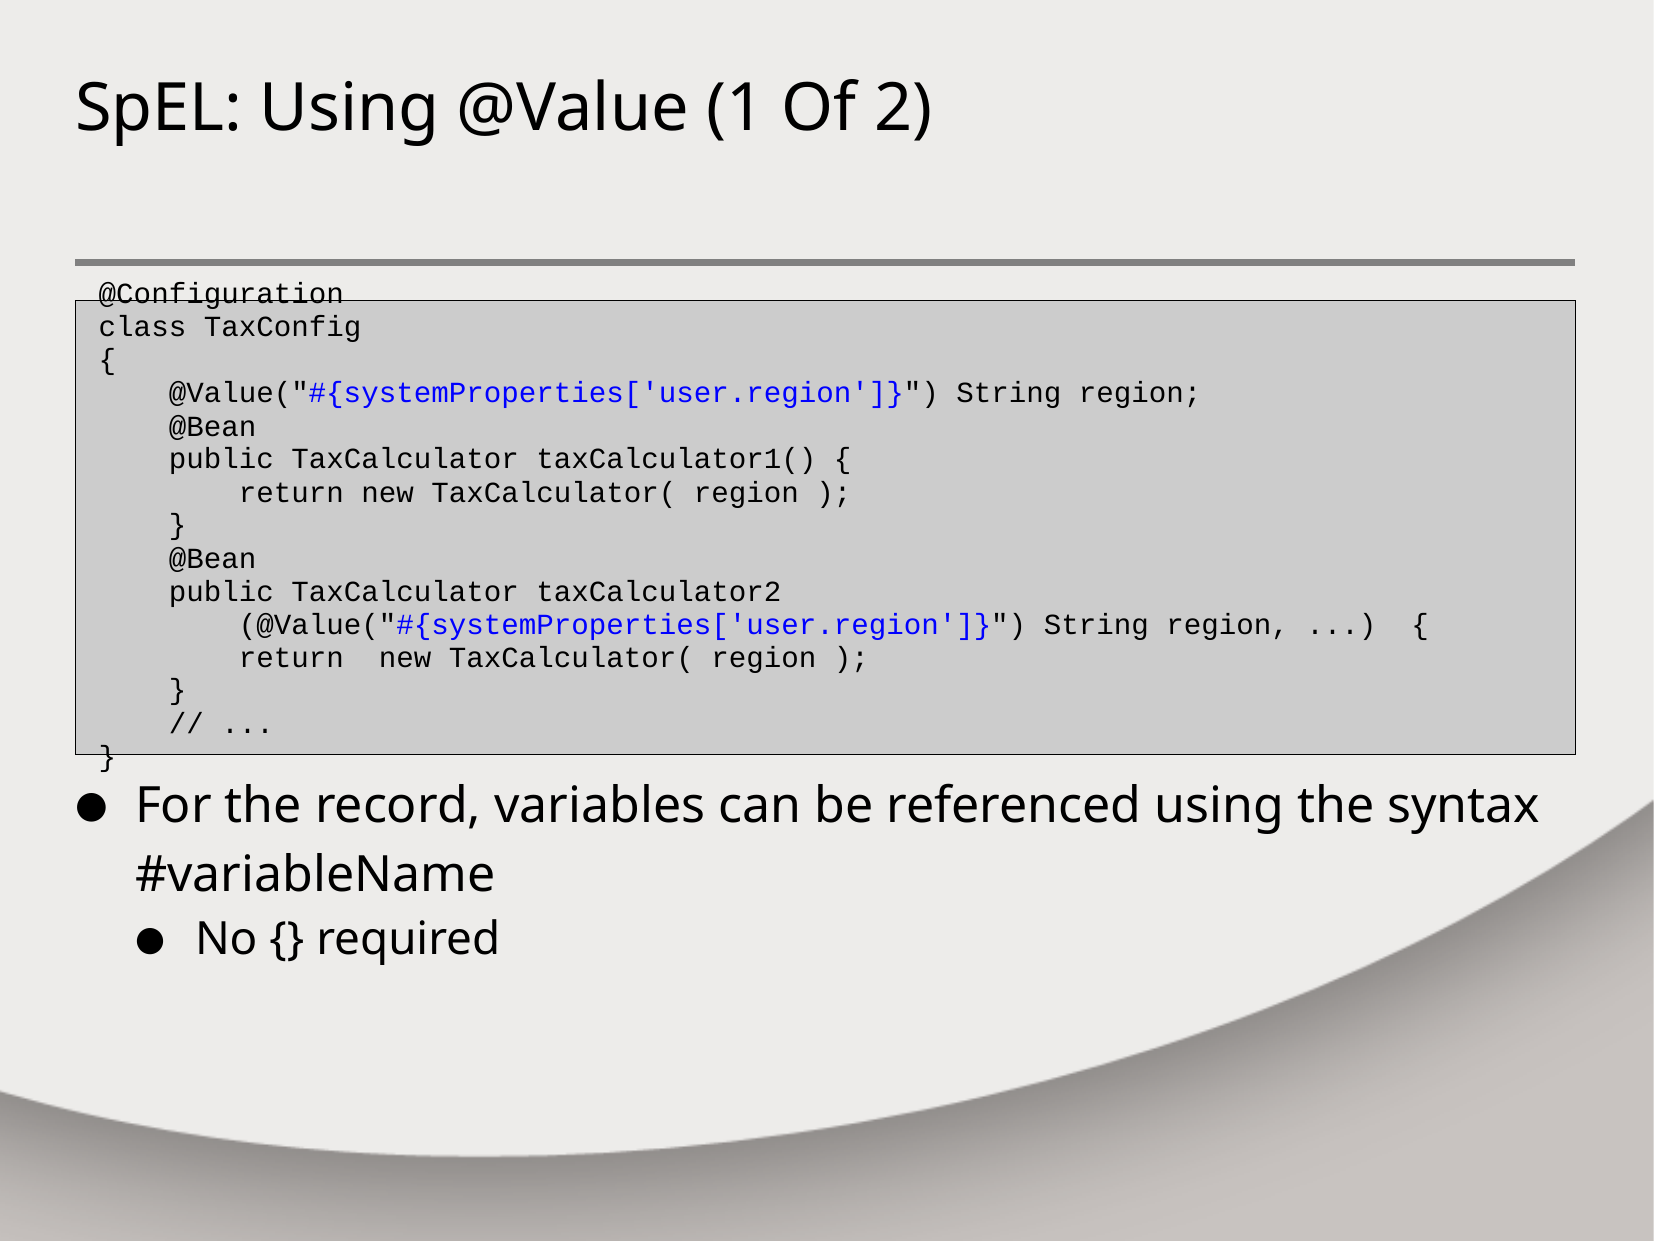

# SpEL: Using @Value (1 Of 2)
@Configuration
class TaxConfig
{
 @Value("#{systemProperties['user.region']}") String region;
 @Bean
 public TaxCalculator taxCalculator1() {
 return new TaxCalculator( region );
 }
 @Bean
 public TaxCalculator taxCalculator2
 (@Value("#{systemProperties['user.region']}") String region, ...) {
 return new TaxCalculator( region );
 }
 // ...
}
For the record, variables can be referenced using the syntax #variableName
No {} required